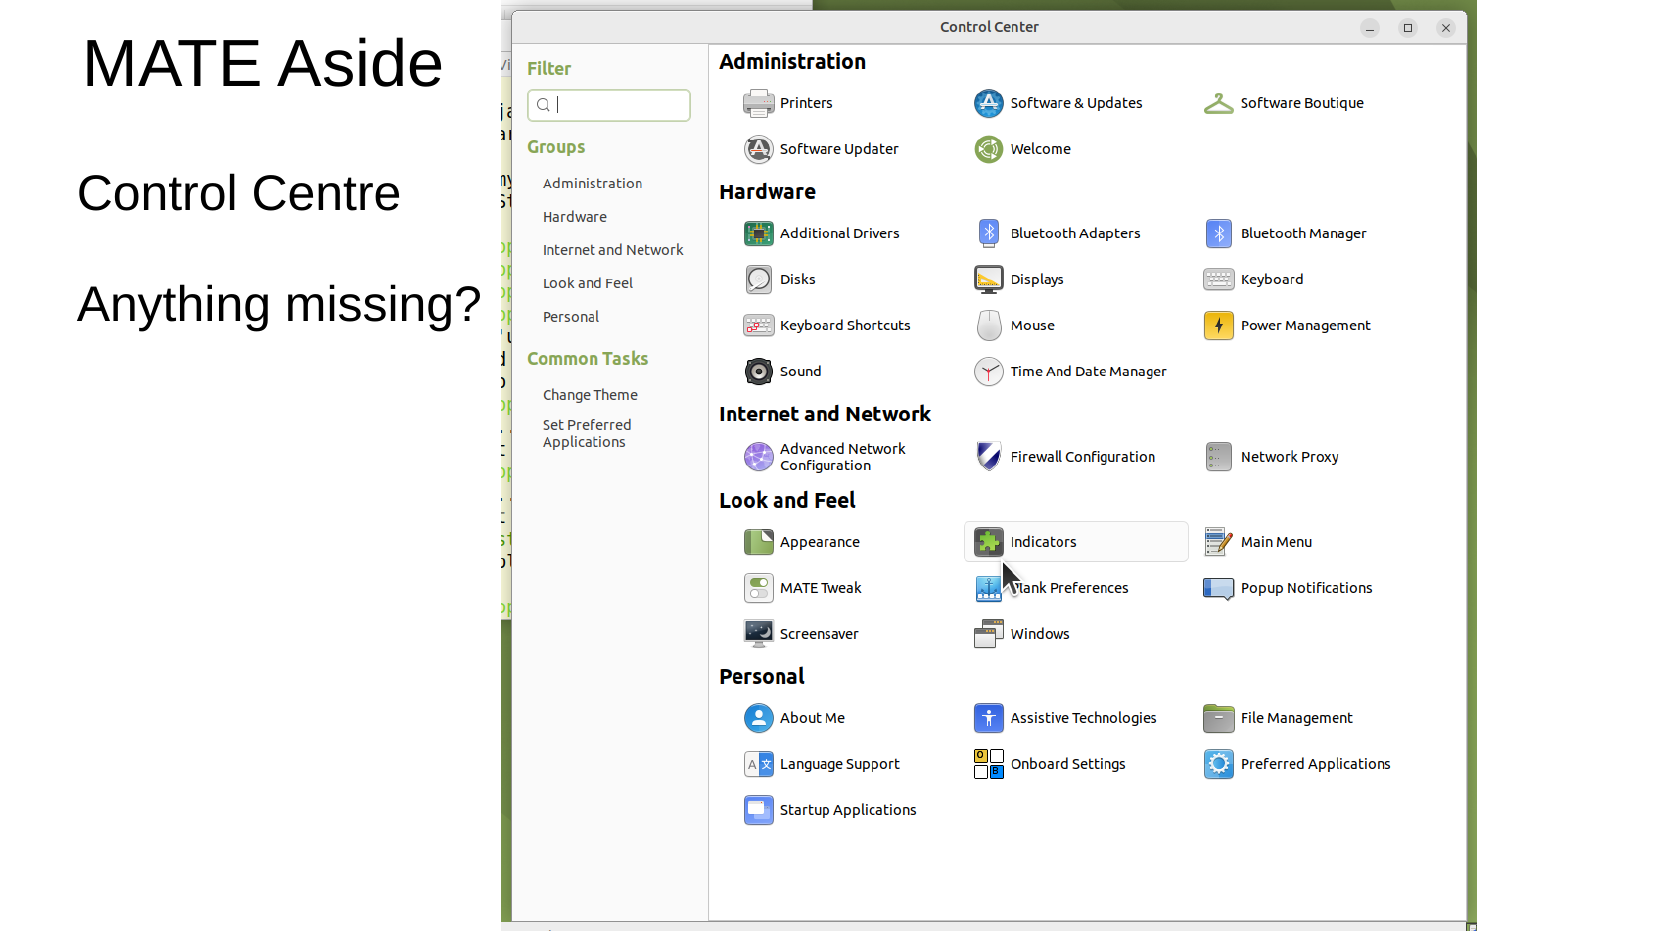

# MATE Aside
Control Centre
Anything missing?